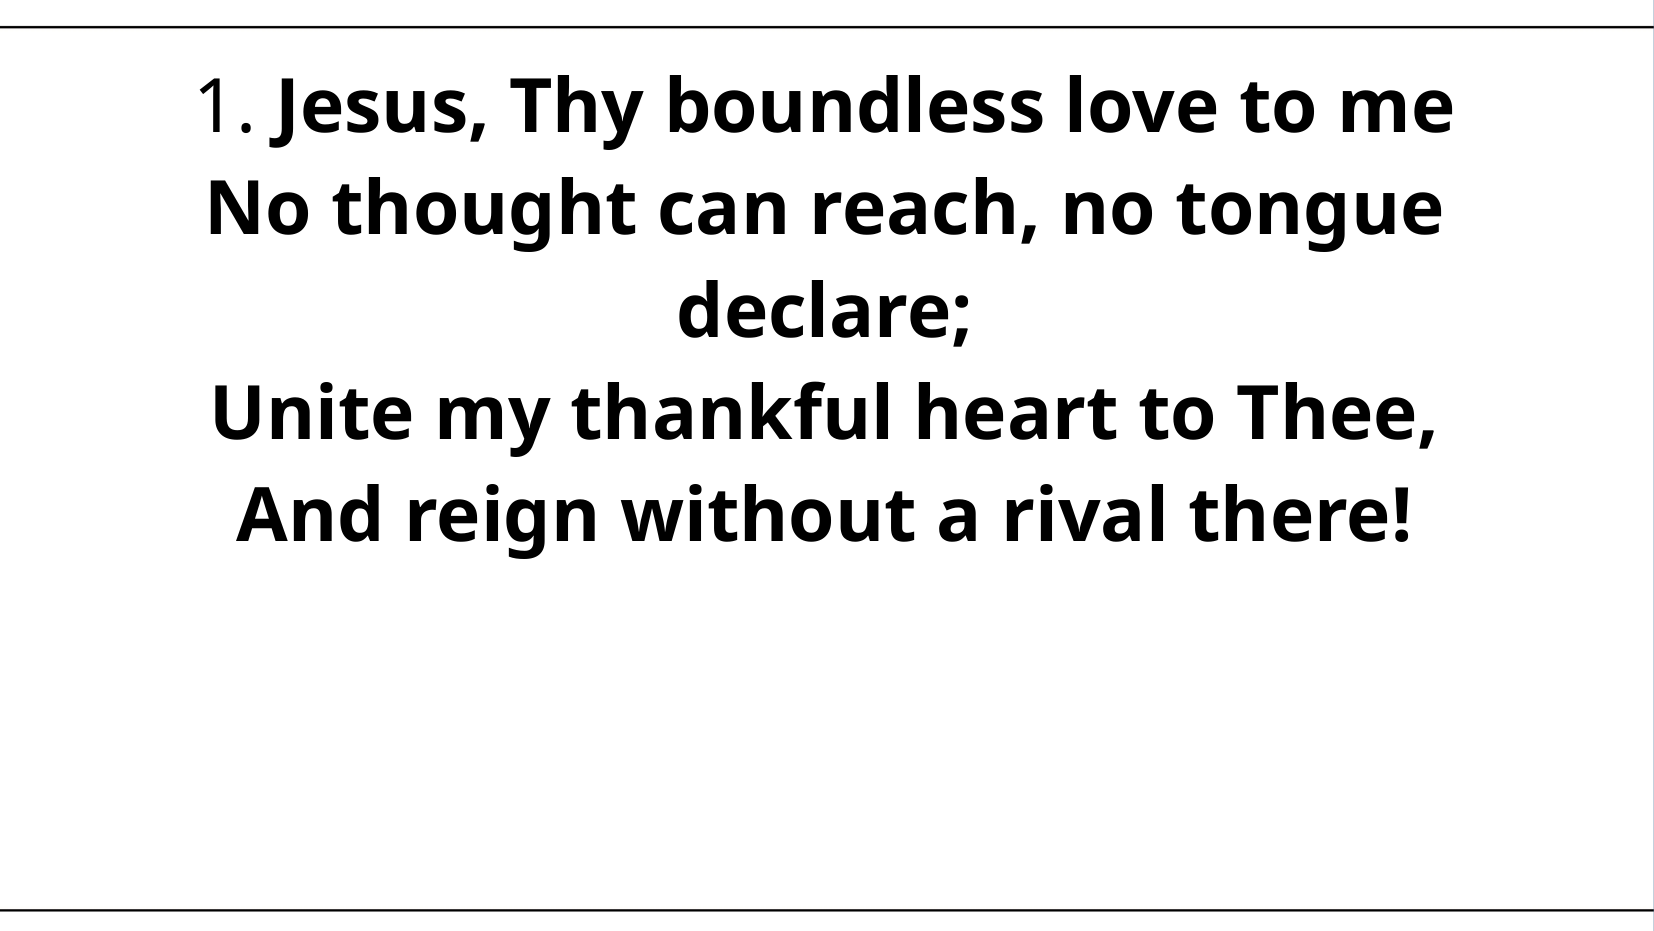

1. Jesus, Thy boundless love to me
No thought can reach, no tongue declare;
Unite my thankful heart to Thee,
And reign without a rival there!